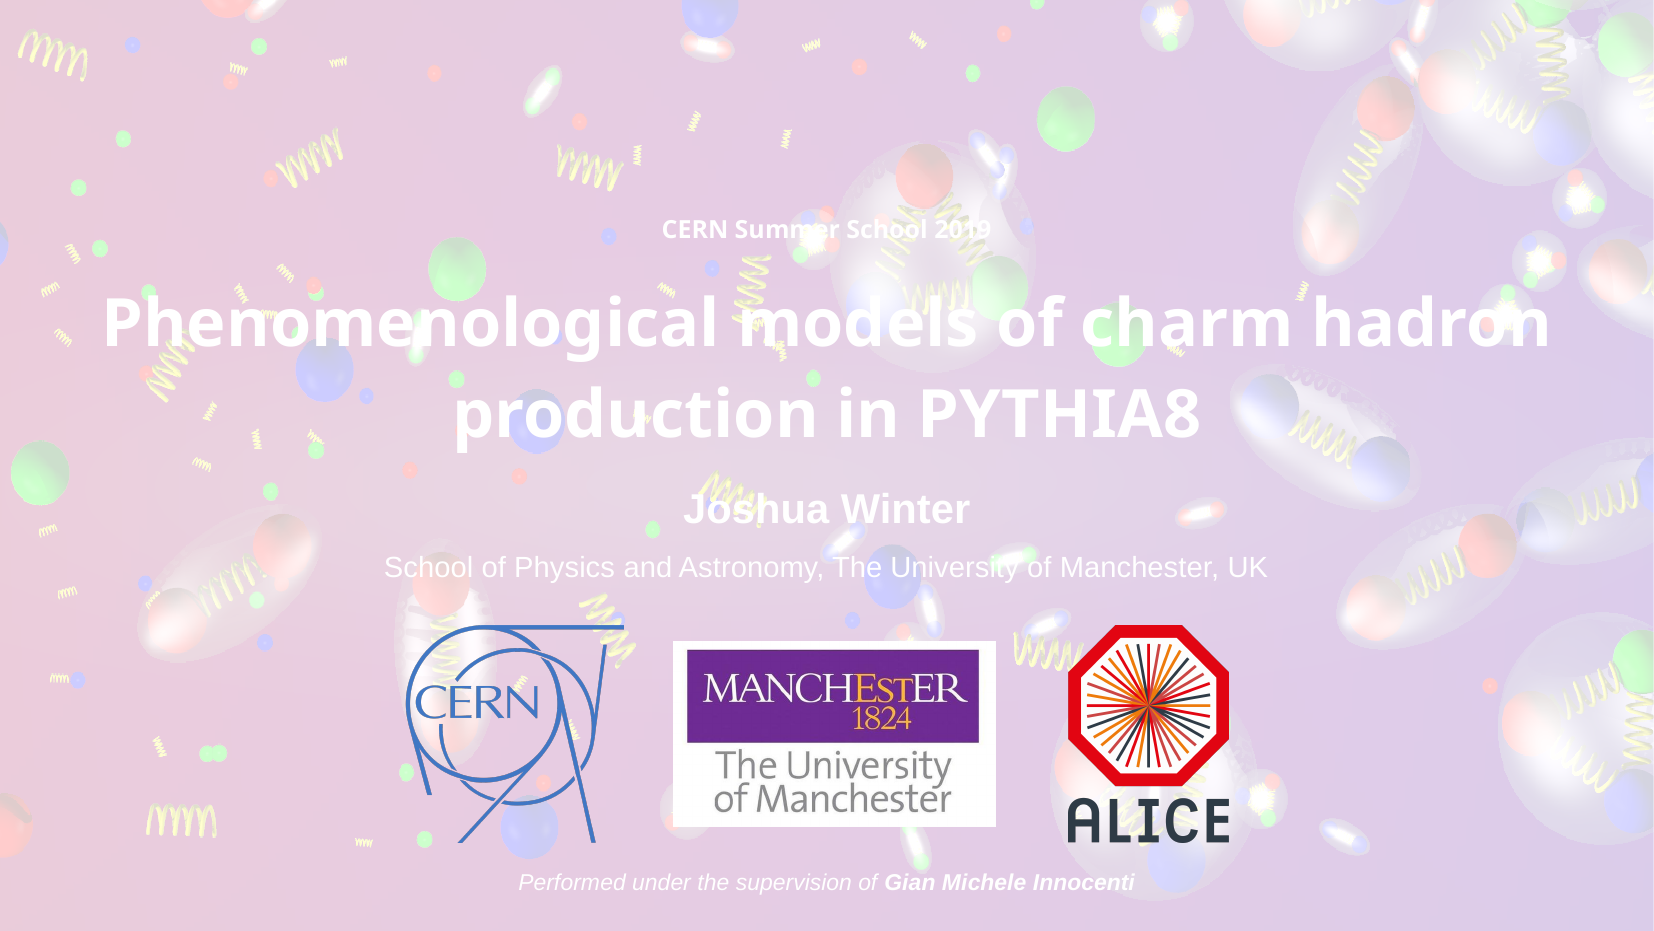

# Phenomenological models of charm hadron production in Pythia8
CERN Summer School 2019
Joshua Winter
School of Physics and Astronomy, The University of Manchester, UK
Performed under the supervision of Gian Michele Innocenti